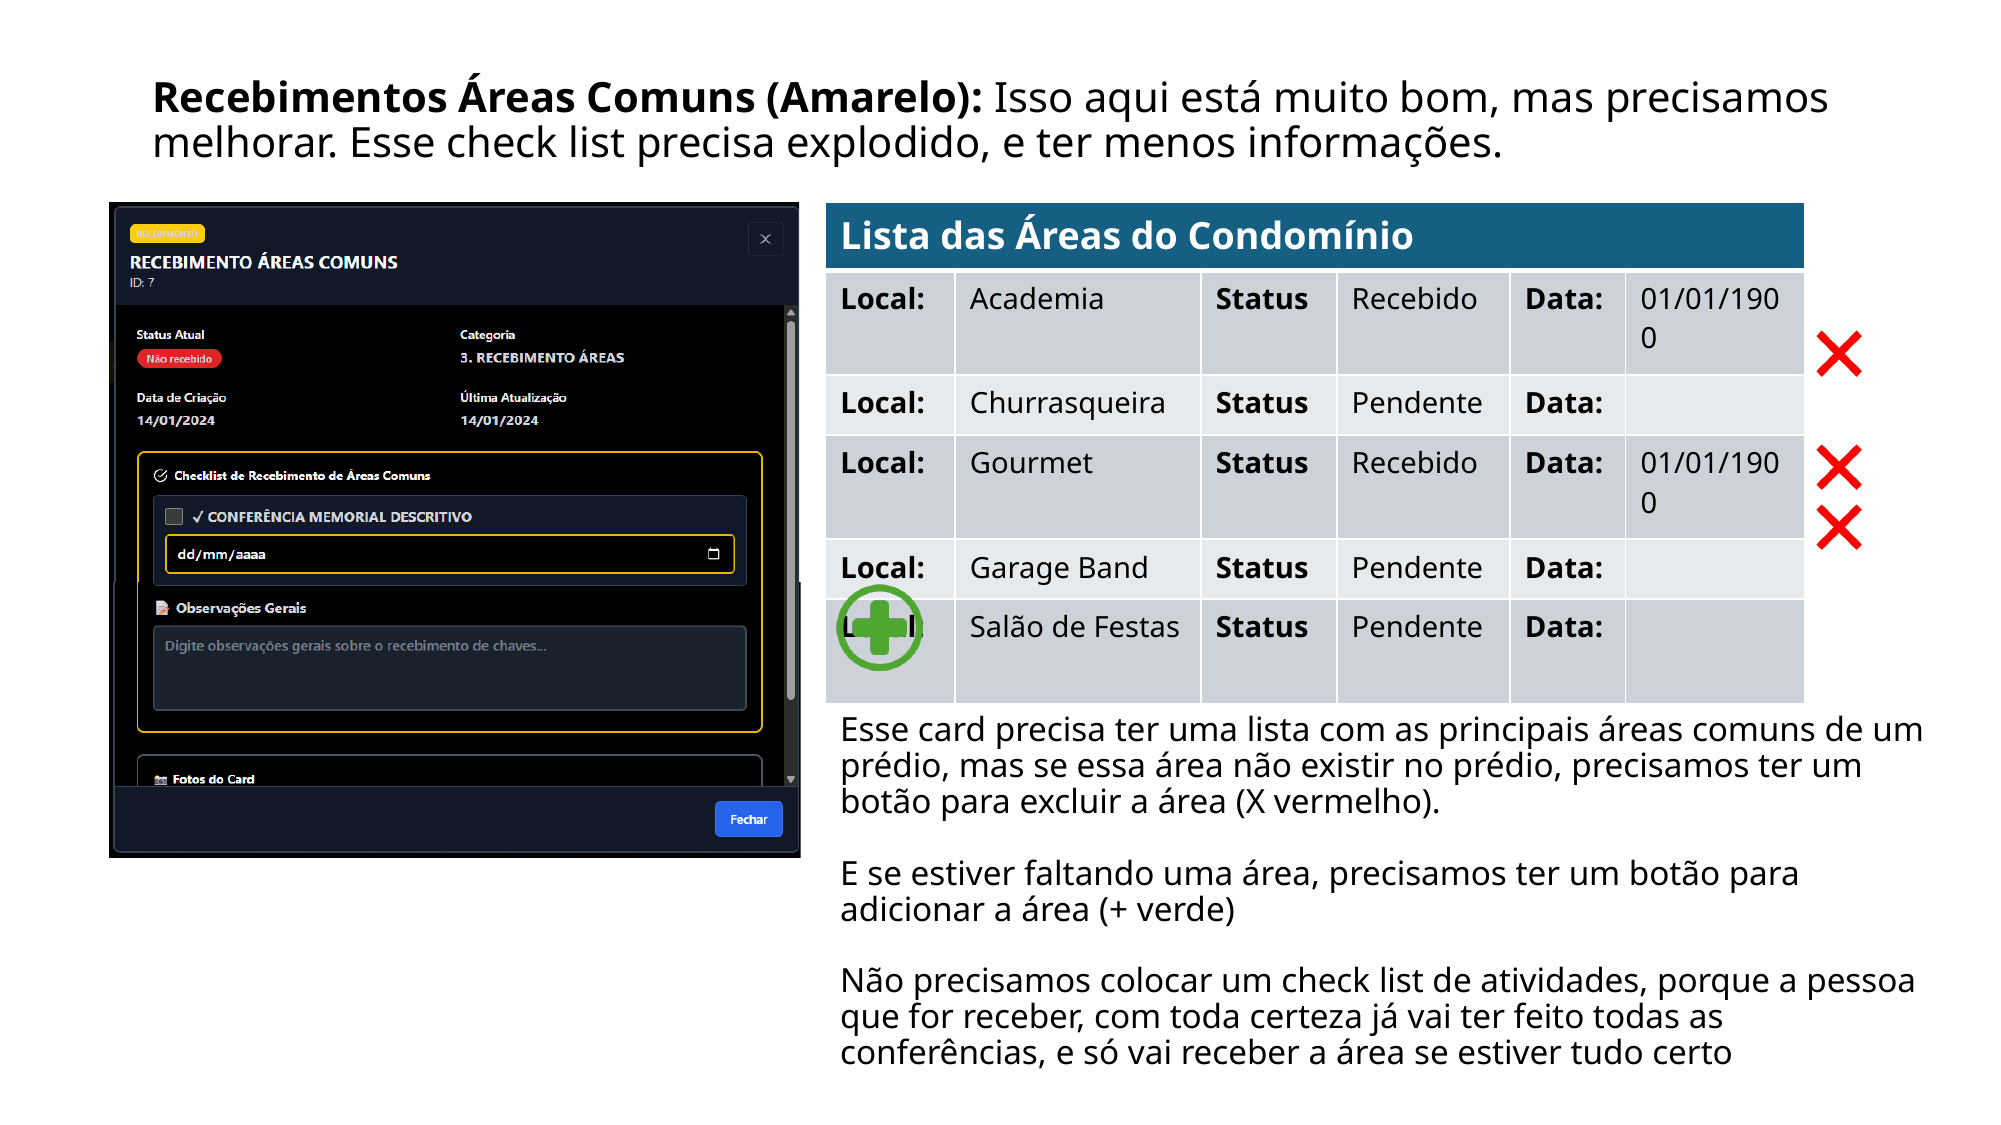

# Recebimentos Áreas Comuns (Amarelo): Isso aqui está muito bom, mas precisamos melhorar. Esse check list precisa explodido, e ter menos informações.
| Lista das Áreas do Condomínio | | | | | |
| --- | --- | --- | --- | --- | --- |
| Local: | Academia | Status | Recebido | Data: | 01/01/1900 |
| Local: | Churrasqueira | Status | Pendente | Data: | |
| Local: | Gourmet | Status | Recebido | Data: | 01/01/1900 |
| Local: | Garage Band | Status | Pendente | Data: | |
| Local: | Salão de Festas | Status | Pendente | Data: | |
Esse card precisa ter uma lista com as principais áreas comuns de um prédio, mas se essa área não existir no prédio, precisamos ter um botão para excluir a área (X vermelho).
E se estiver faltando uma área, precisamos ter um botão para adicionar a área (+ verde)
Não precisamos colocar um check list de atividades, porque a pessoa que for receber, com toda certeza já vai ter feito todas as conferências, e só vai receber a área se estiver tudo certo